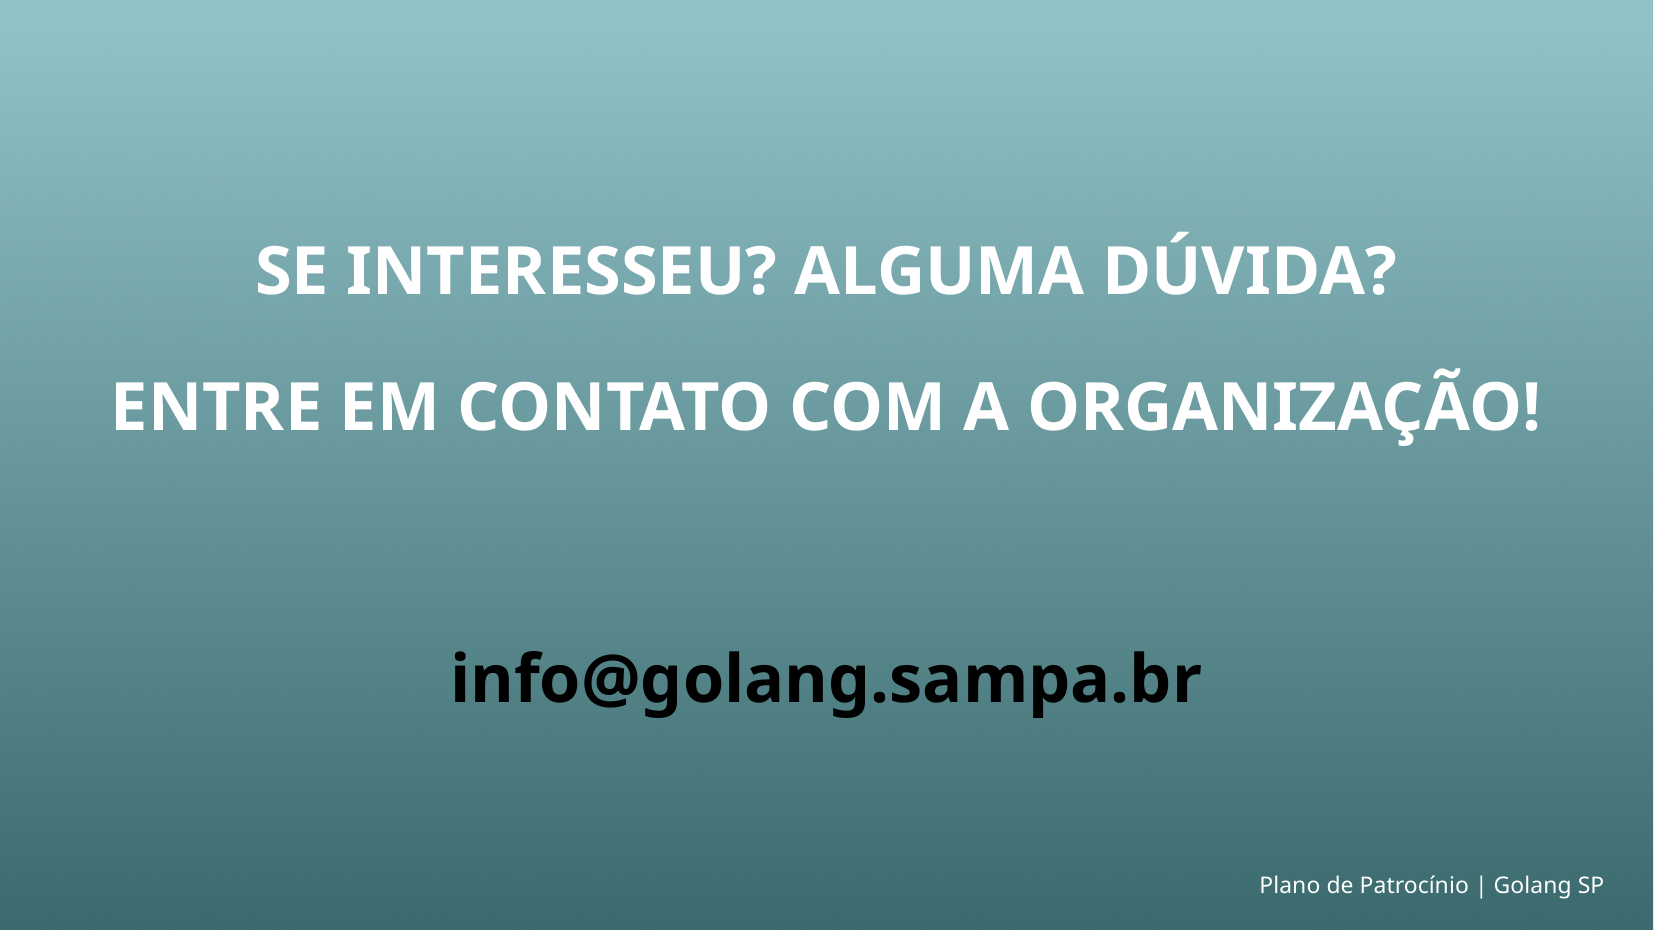

SE INTERESSEU? ALGUMA DÚVIDA?
ENTRE EM CONTATO COM A ORGANIZAÇÃO!
info@golang.sampa.br
# Plano de Patrocínio | Golang SP